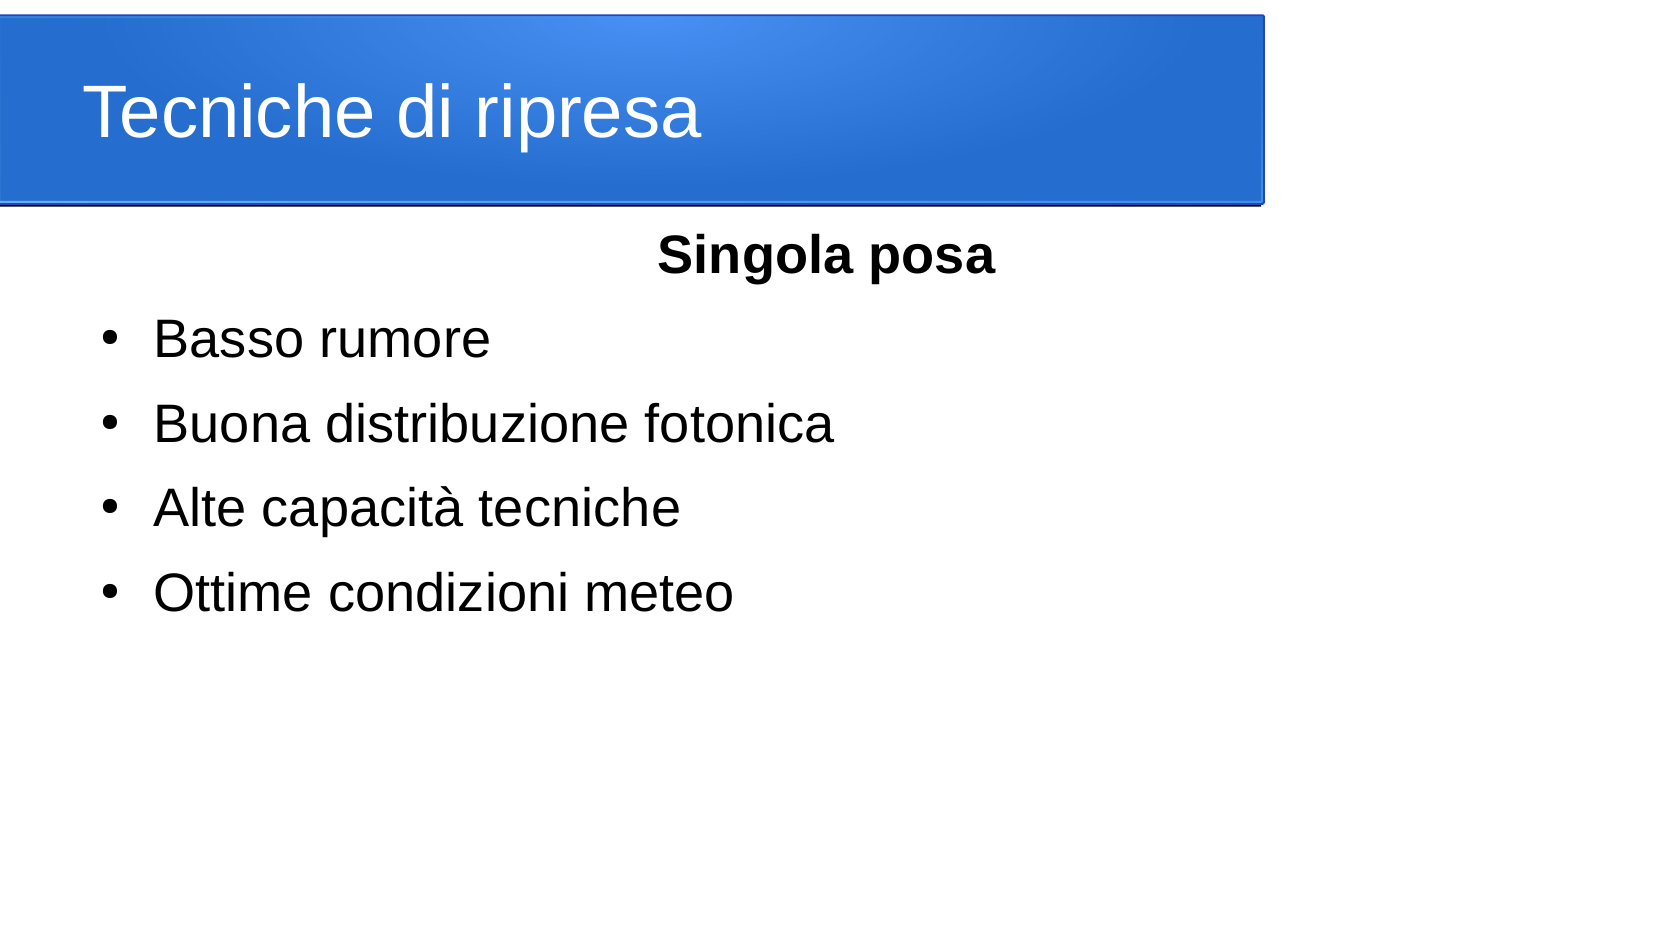

# Tecniche di ripresa
Singola posa
Basso rumore
Buona distribuzione fotonica
Alte capacità tecniche
Ottime condizioni meteo